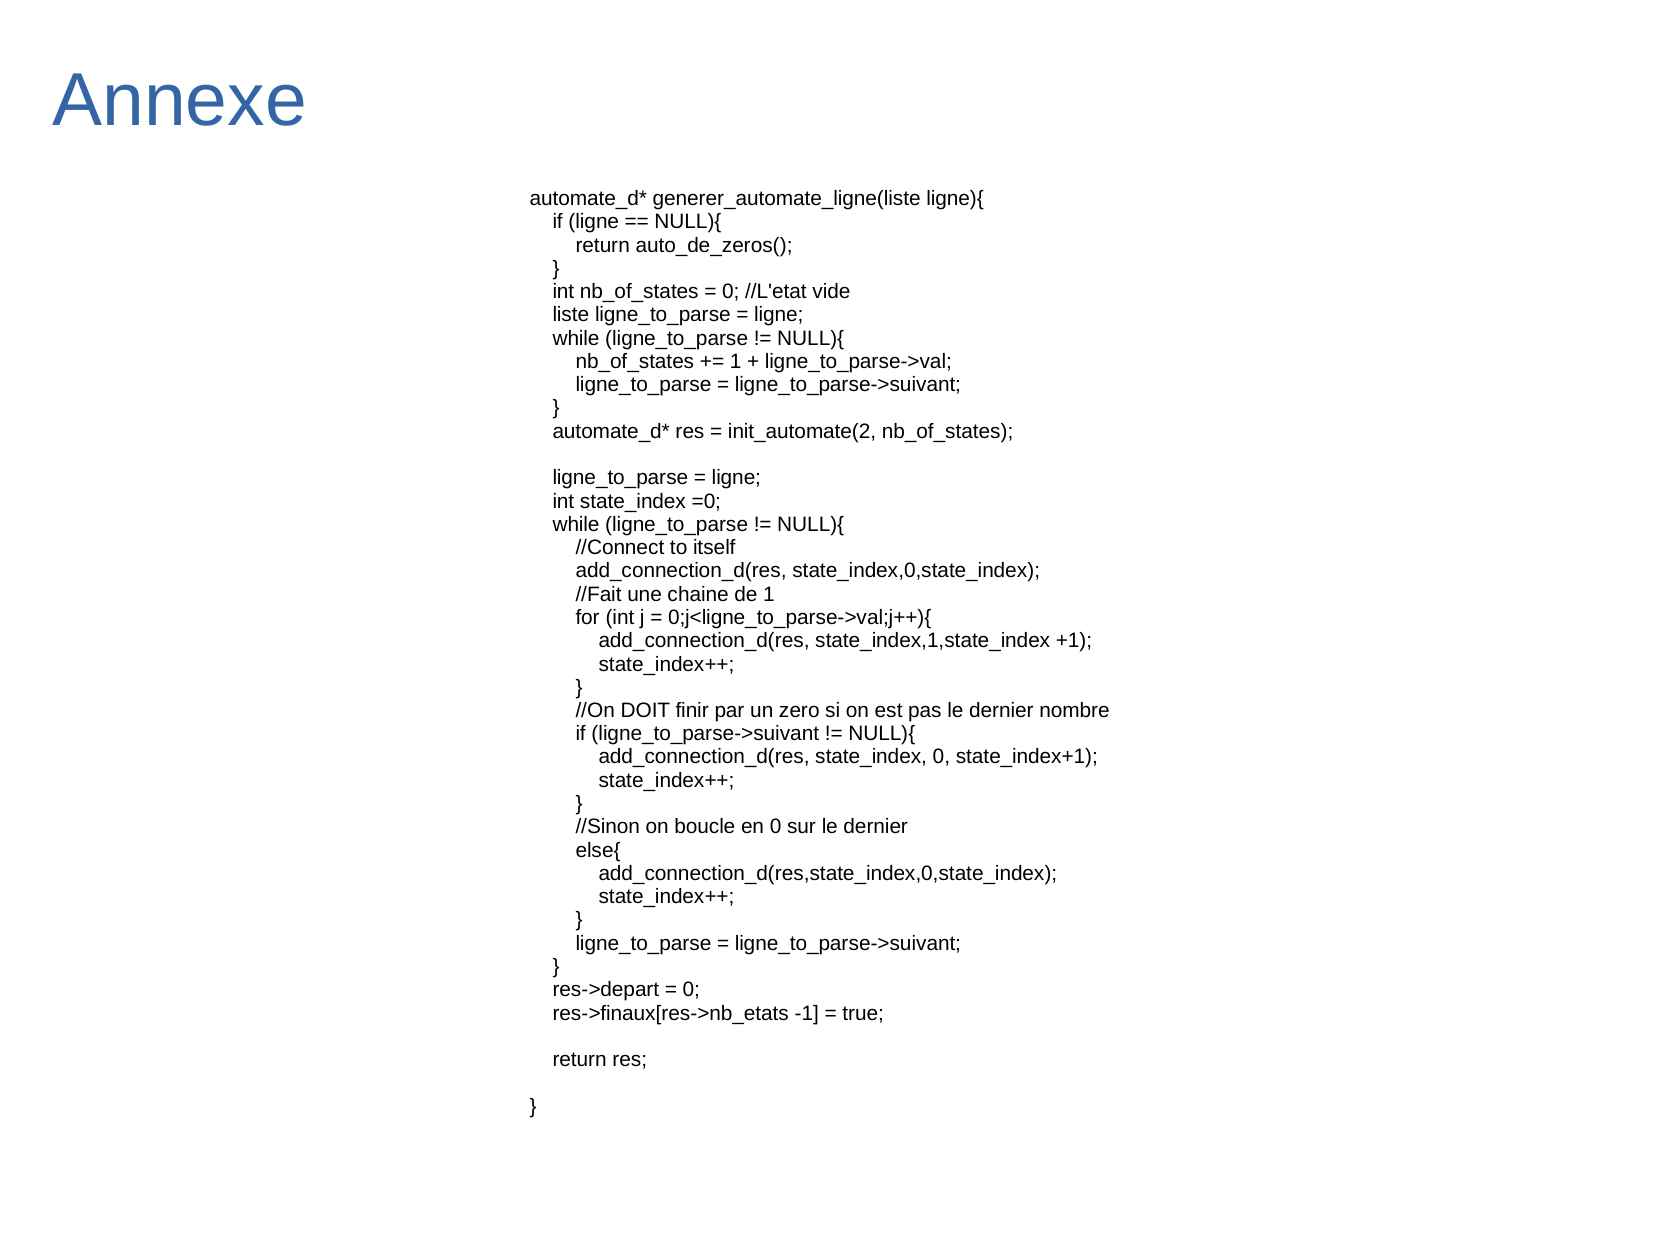

Annexe
automate_d* generer_automate_ligne(liste ligne){
 if (ligne == NULL){
 return auto_de_zeros();
 }
 int nb_of_states = 0; //L'etat vide
 liste ligne_to_parse = ligne;
 while (ligne_to_parse != NULL){
 nb_of_states += 1 + ligne_to_parse->val;
 ligne_to_parse = ligne_to_parse->suivant;
 }
 automate_d* res = init_automate(2, nb_of_states);
 ligne_to_parse = ligne;
 int state_index =0;
 while (ligne_to_parse != NULL){
 //Connect to itself
 add_connection_d(res, state_index,0,state_index);
 //Fait une chaine de 1
 for (int j = 0;j<ligne_to_parse->val;j++){
 add_connection_d(res, state_index,1,state_index +1);
 state_index++;
 }
 //On DOIT finir par un zero si on est pas le dernier nombre
 if (ligne_to_parse->suivant != NULL){
 add_connection_d(res, state_index, 0, state_index+1);
 state_index++;
 }
 //Sinon on boucle en 0 sur le dernier
 else{
 add_connection_d(res,state_index,0,state_index);
 state_index++;
 }
 ligne_to_parse = ligne_to_parse->suivant;
 }
 res->depart = 0;
 res->finaux[res->nb_etats -1] = true;
 return res;
}